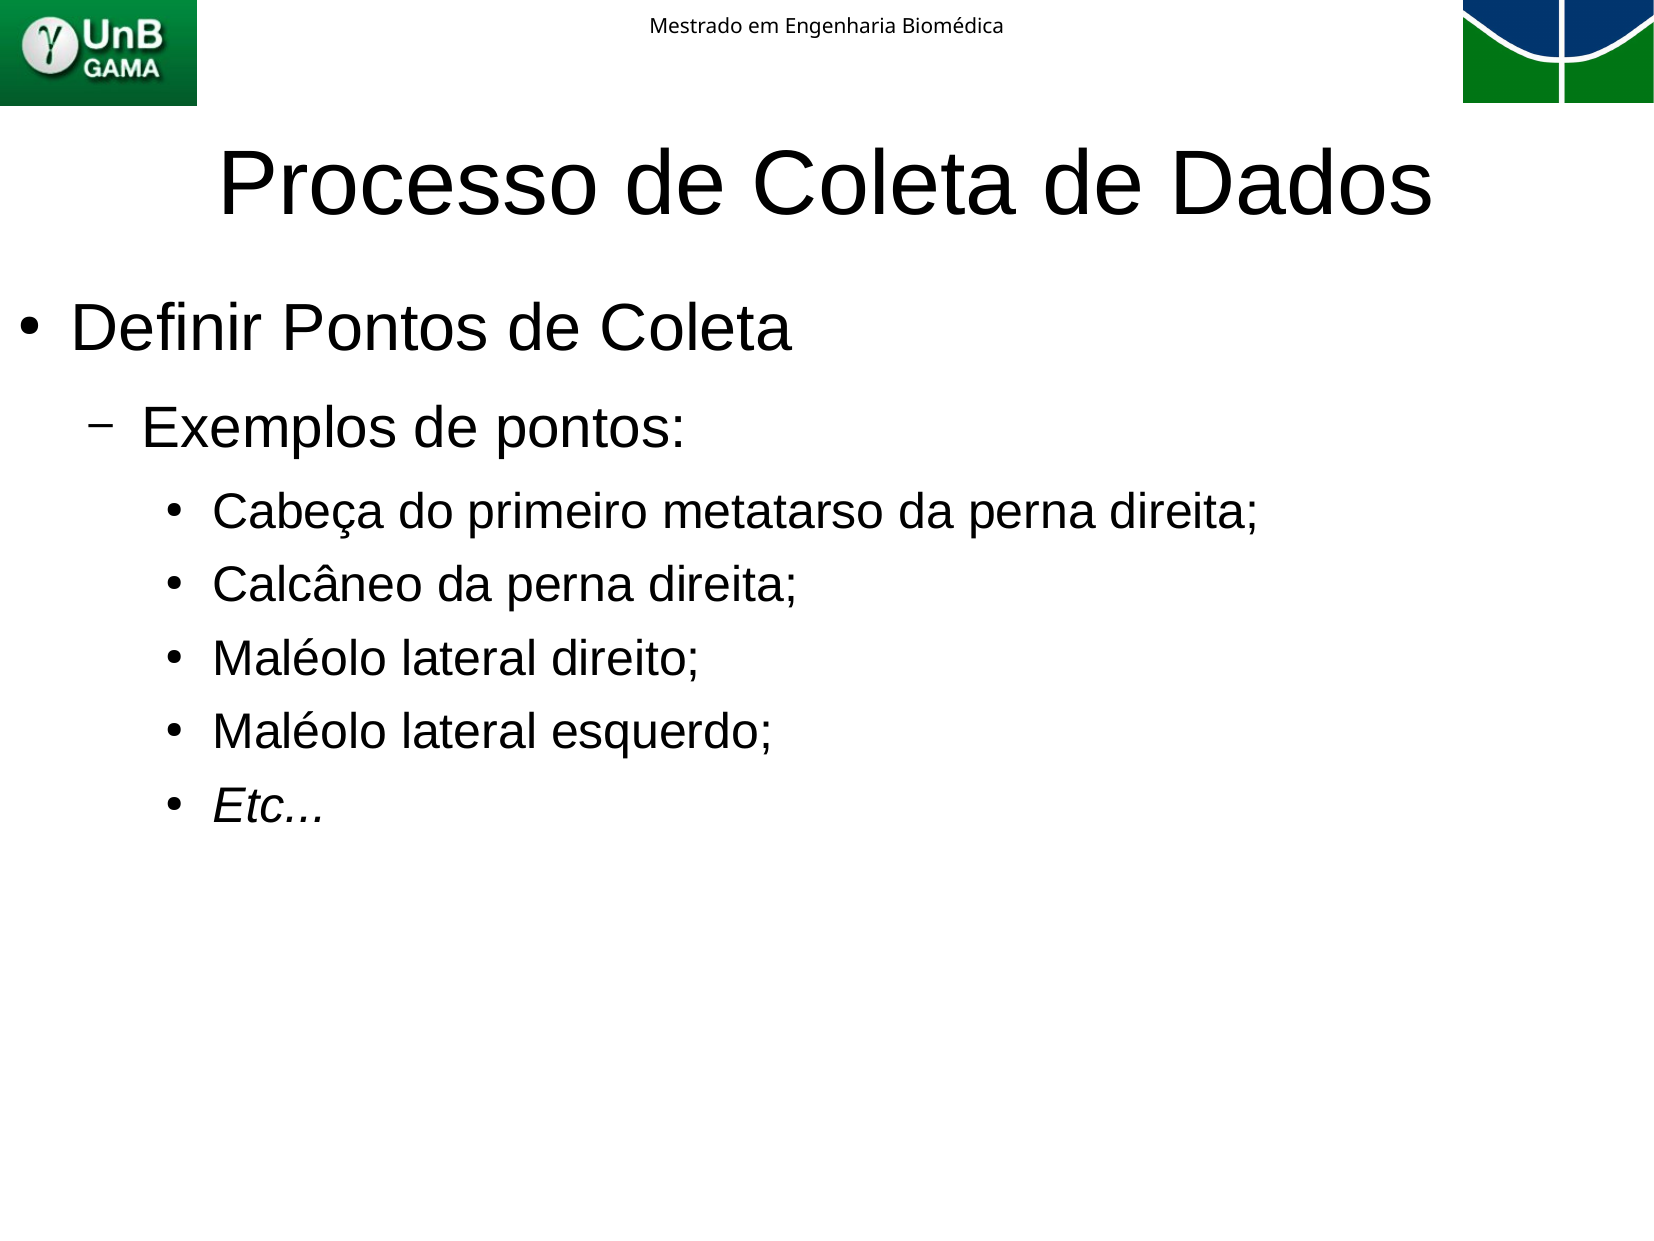

# Processo de Coleta de Dados
Definir Pontos de Coleta
Exemplos de pontos:
Cabeça do primeiro metatarso da perna direita;
Calcâneo da perna direita;
Maléolo lateral direito;
Maléolo lateral esquerdo;
Etc...